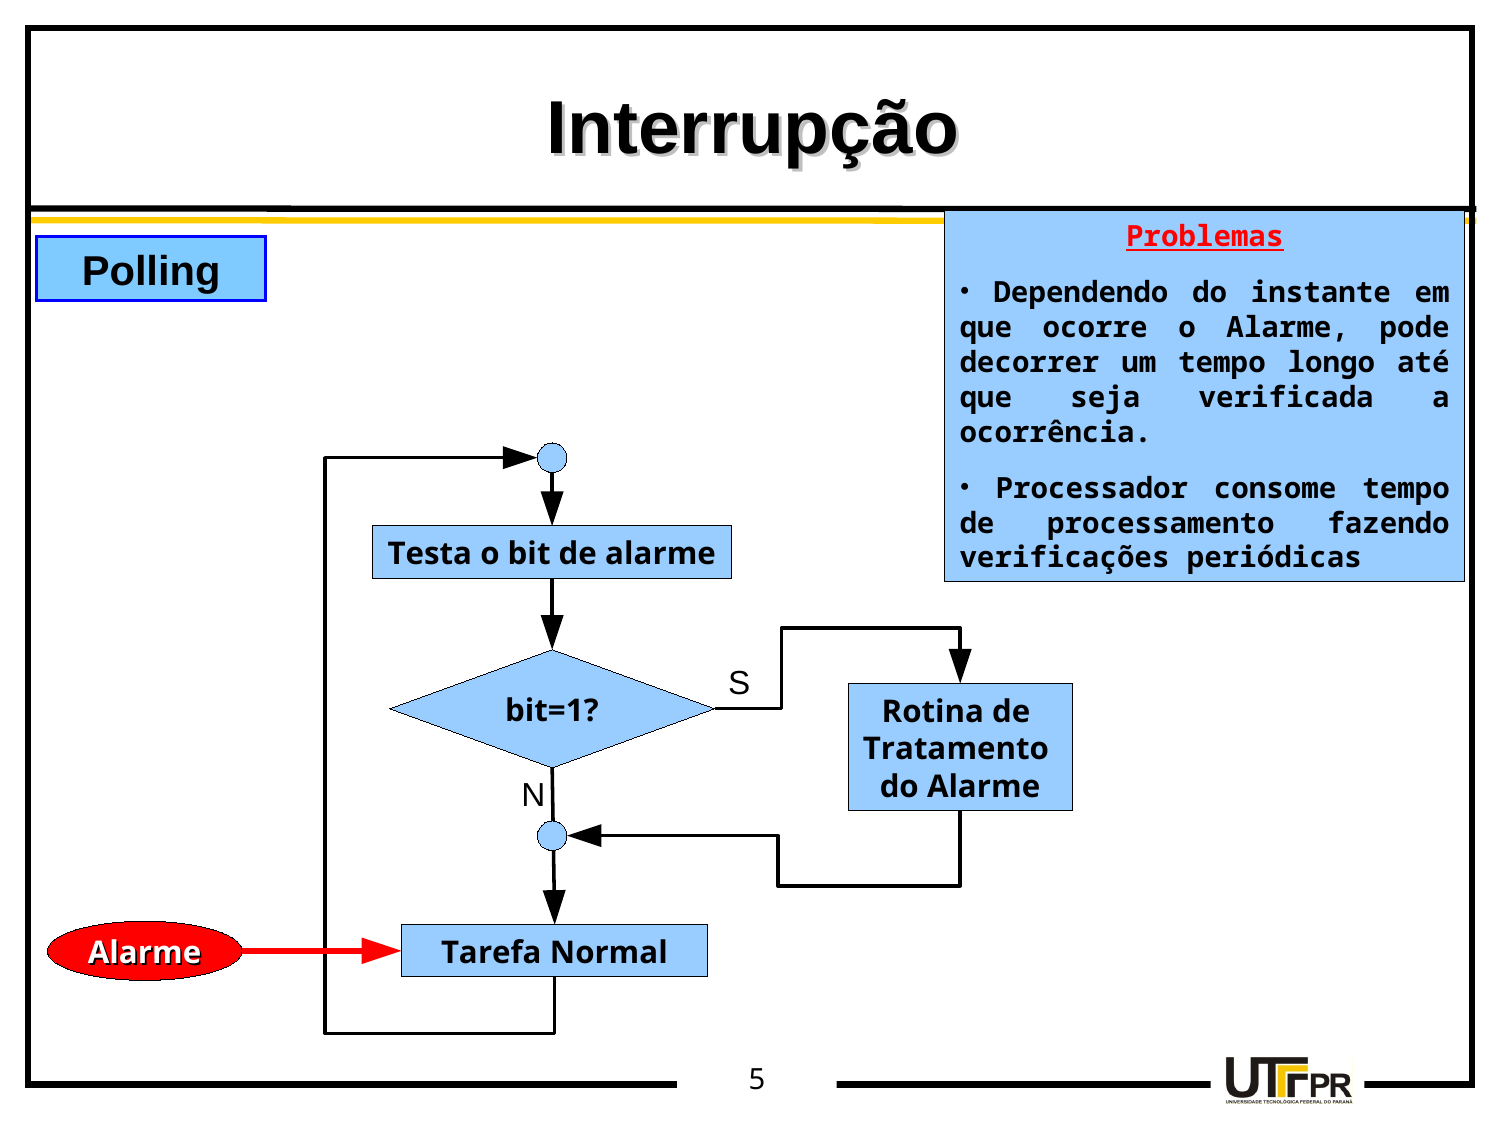

# Interrupção
Problemas
 Dependendo do instante em que ocorre o Alarme, pode decorrer um tempo longo até que seja verificada a ocorrência.
 Processador consome tempo de processamento fazendo verificações periódicas
Polling
Testa o bit de alarme
bit=1?
S
Rotina de
Tratamento
do Alarme
N
Alarme
Tarefa Normal